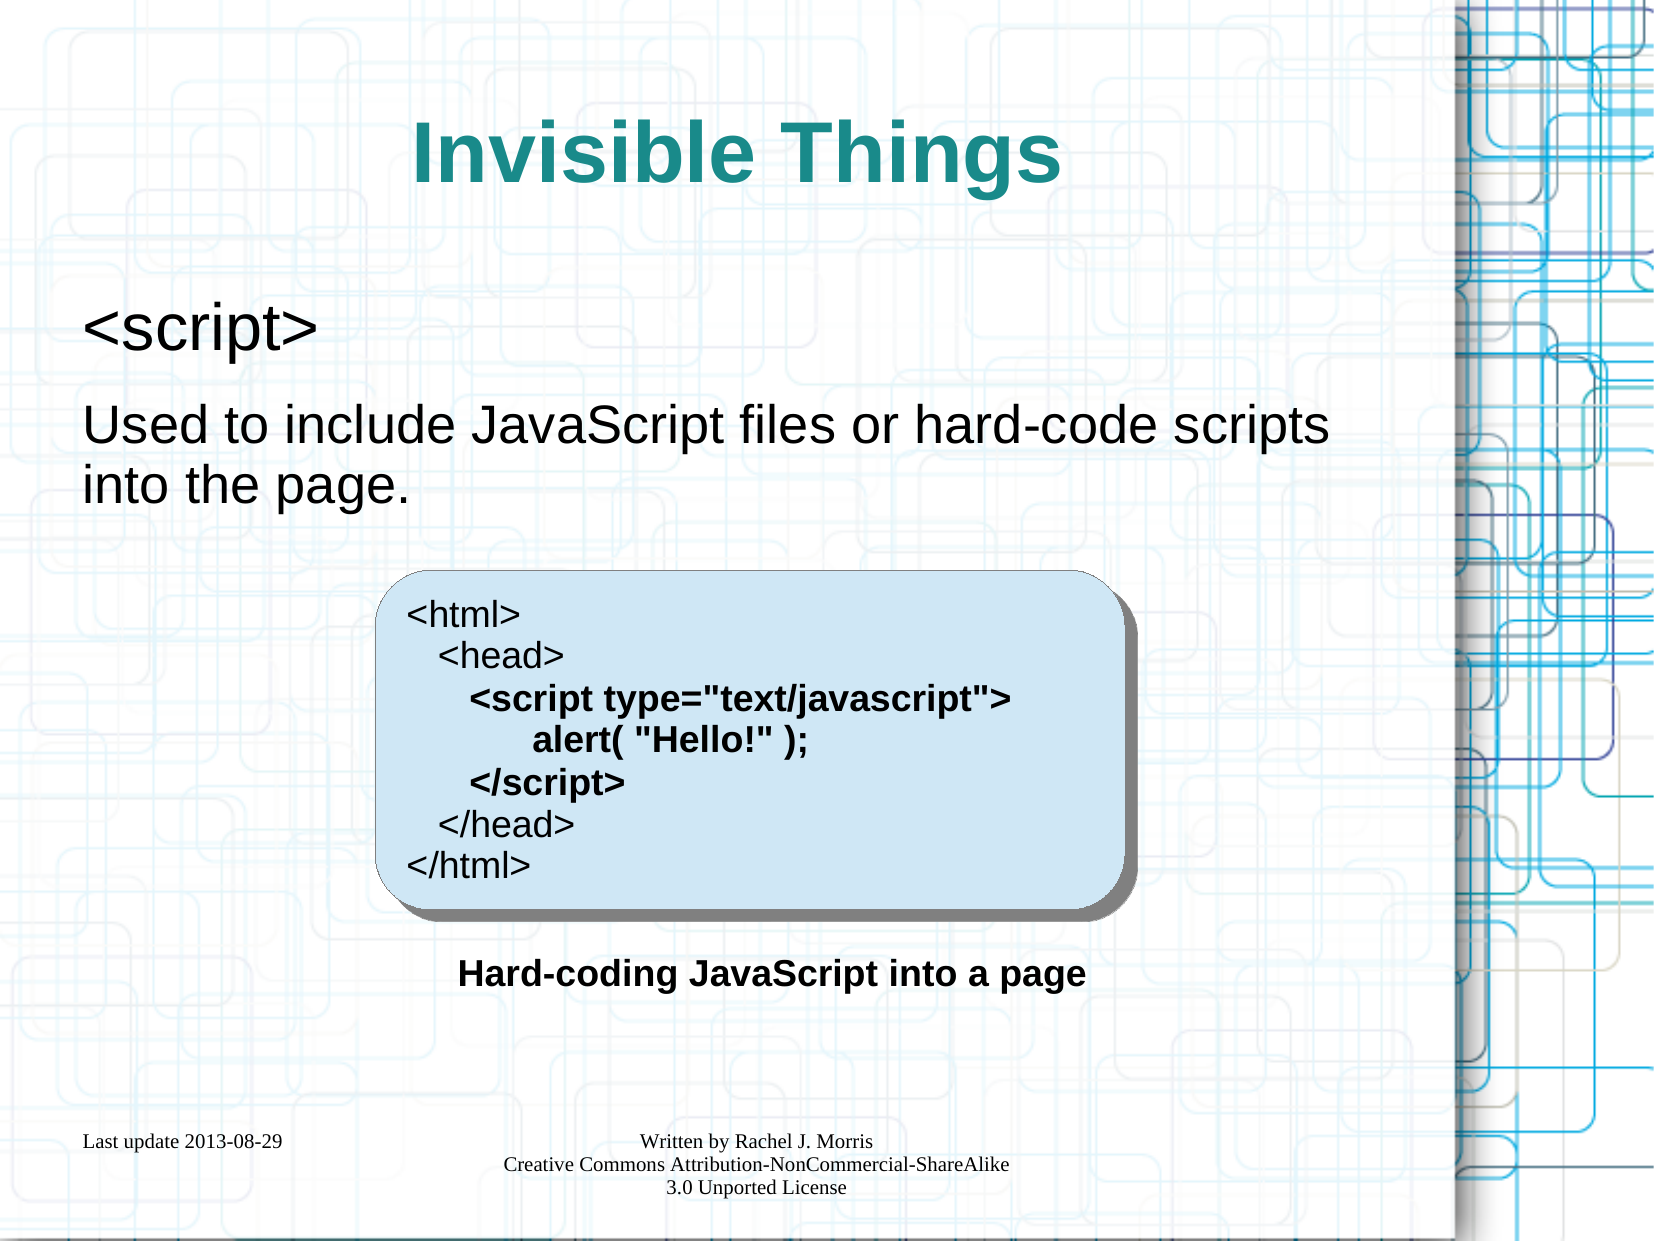

# Invisible Things
<script>
Used to include JavaScript files or hard-code scripts into the page.
<html>
 <head>
 <script type="text/javascript">
 alert( "Hello!" );
 </script>
 </head>
</html>
Hard-coding JavaScript into a page